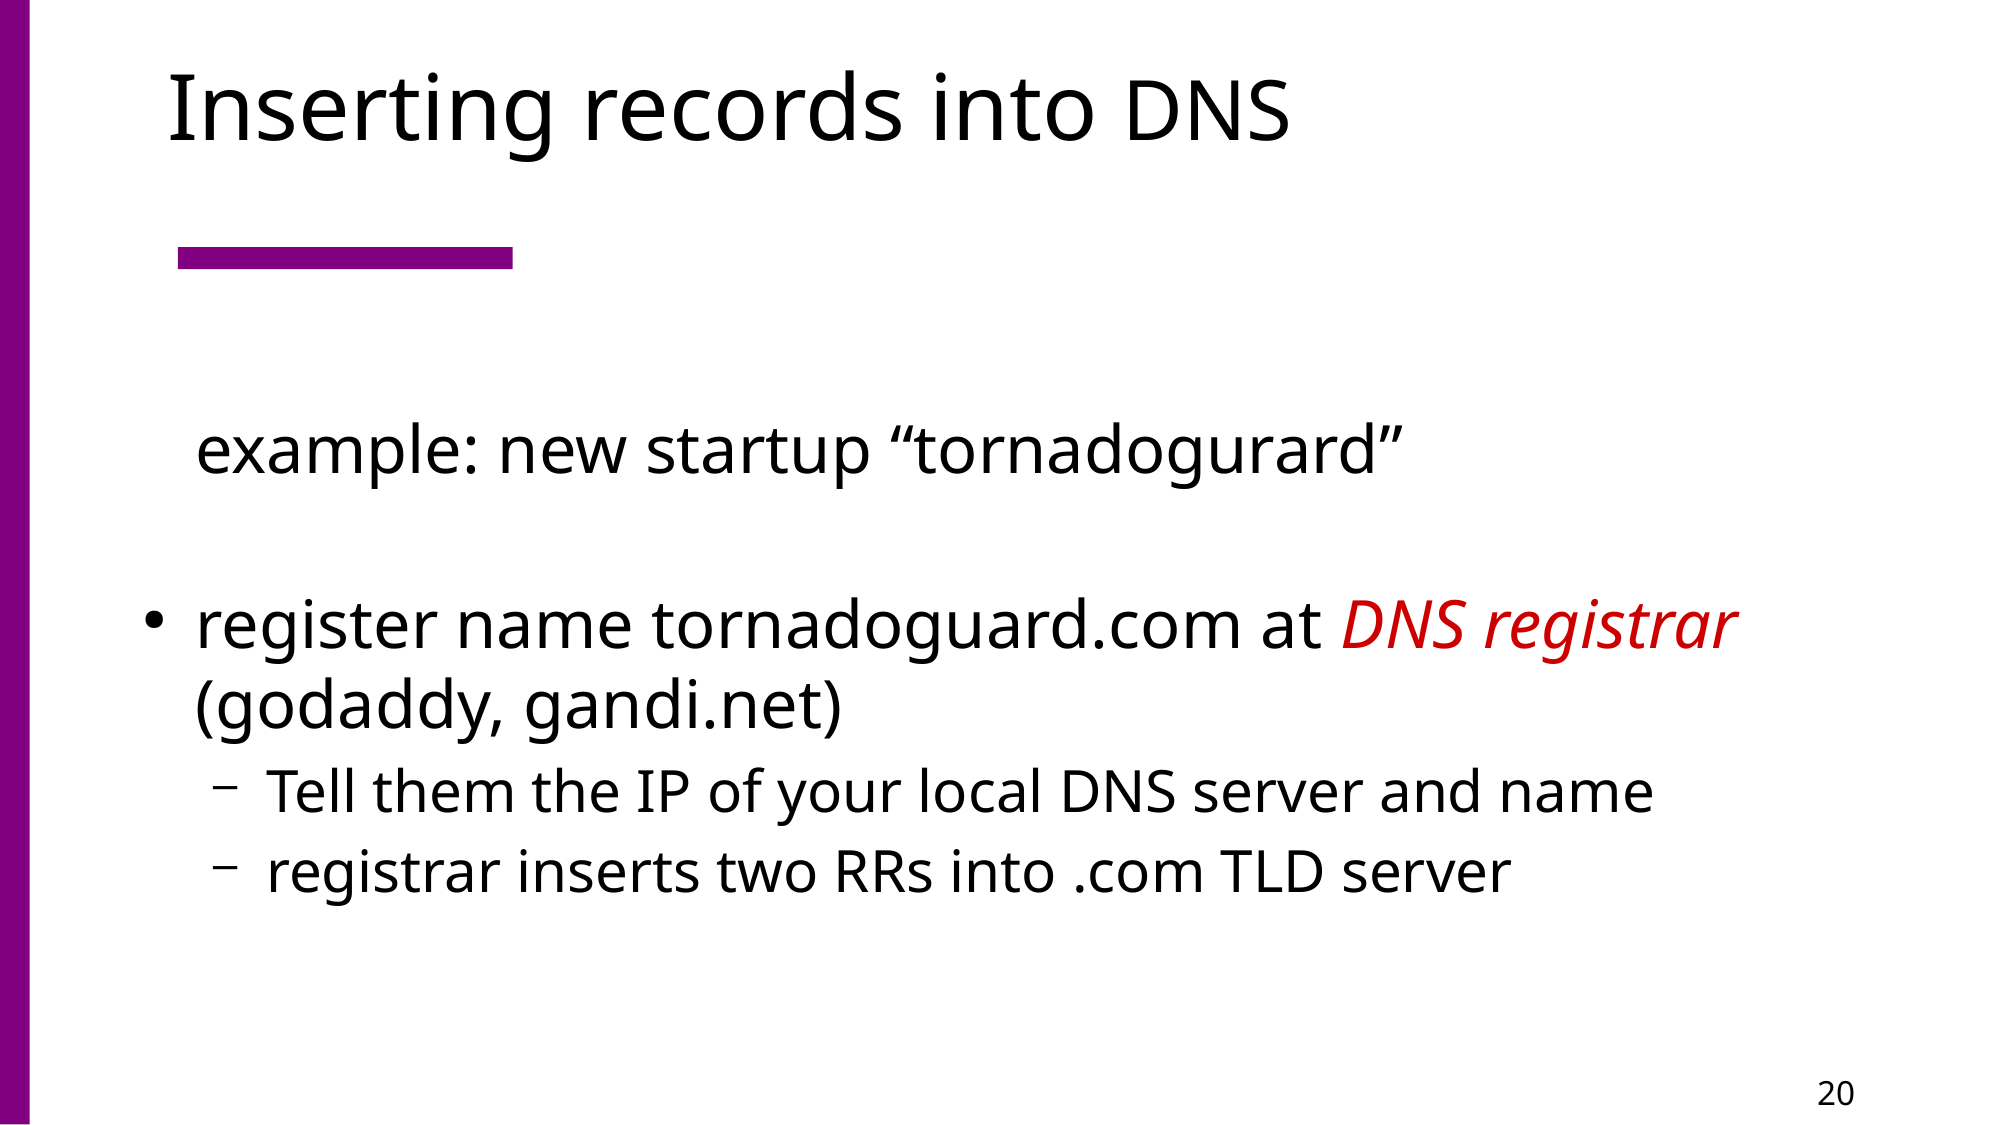

# Inserting records into DNS
example: new startup “tornadogurard”
register name tornadoguard.com at DNS registrar (godaddy, gandi.net)
Tell them the IP of your local DNS server and name
registrar inserts two RRs into .com TLD server